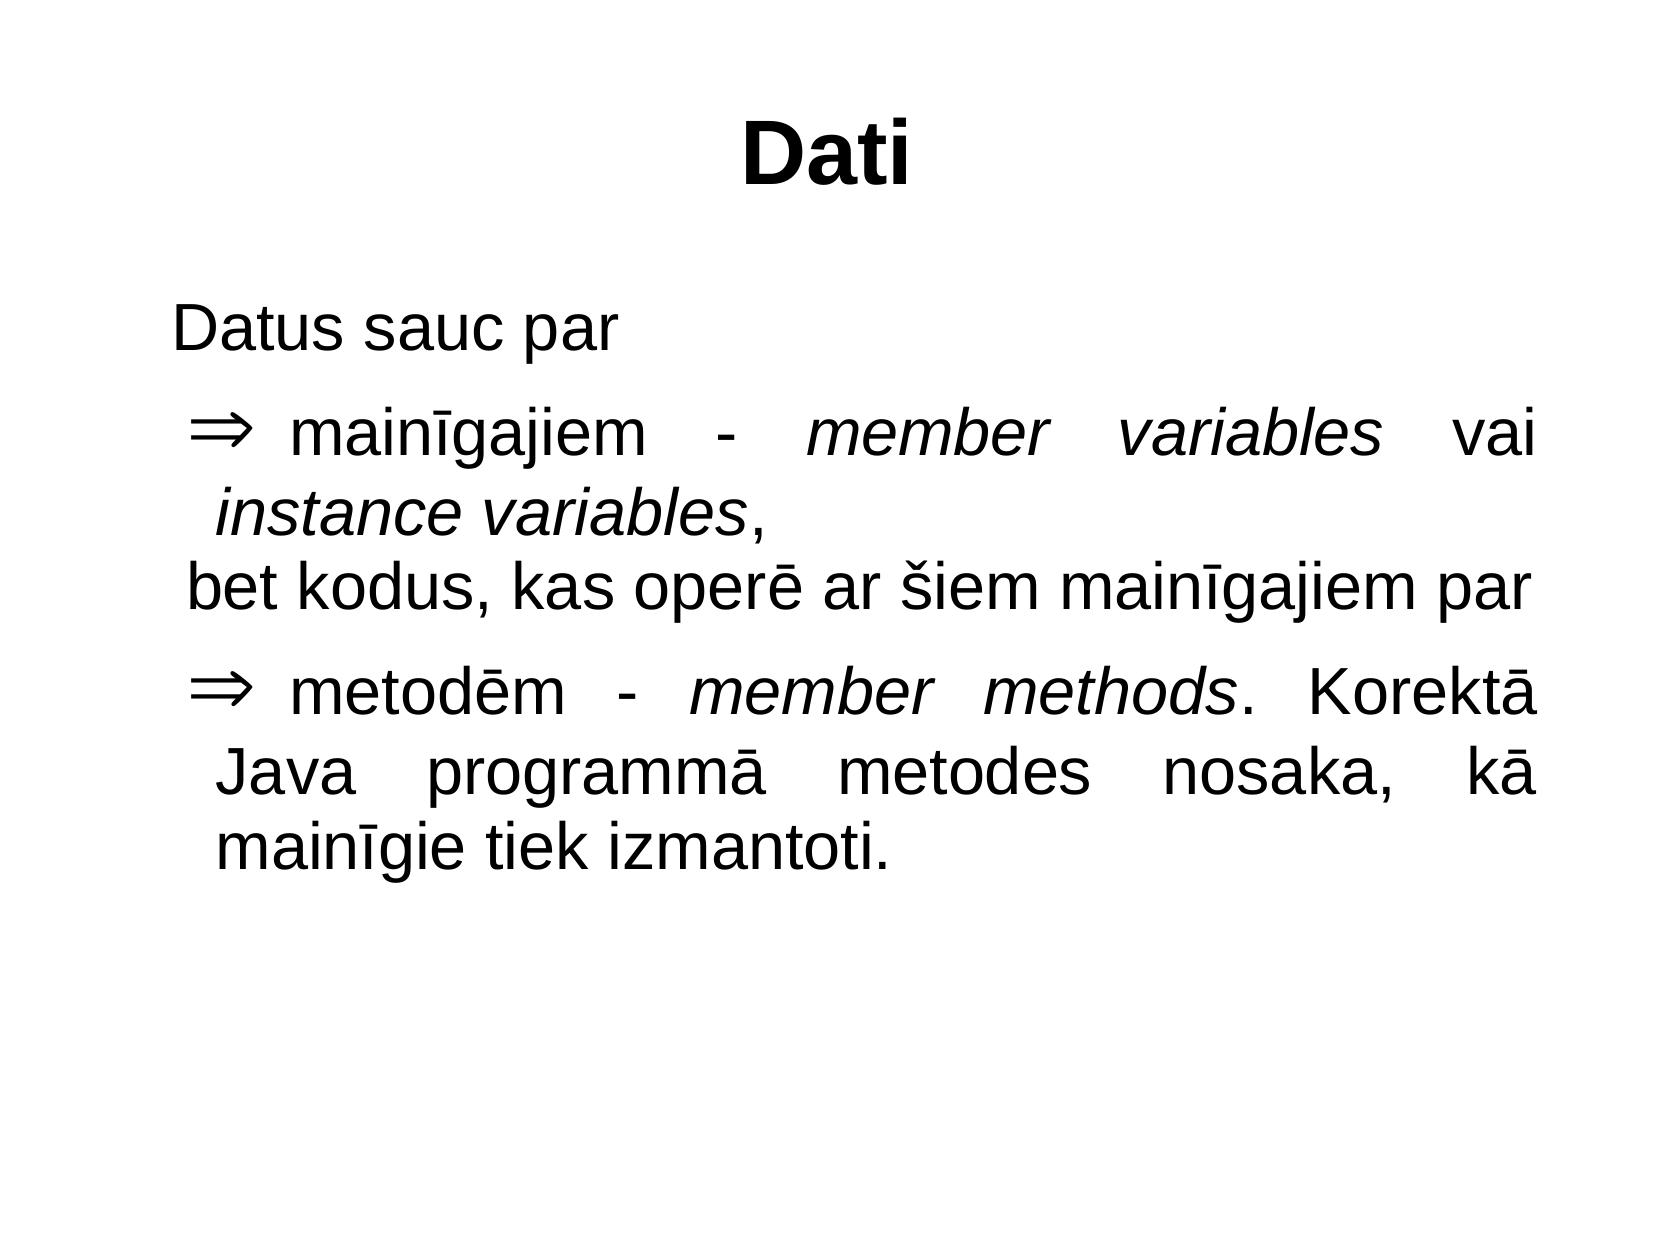

# Dati
Datus sauc par
	mainīgajiem - member variables vai instance variables,
bet kodus, kas operē ar šiem mainīgajiem par
	metodēm - member methods. Korektā Java programmā metodes nosaka, kā mainīgie tiek izmantoti.